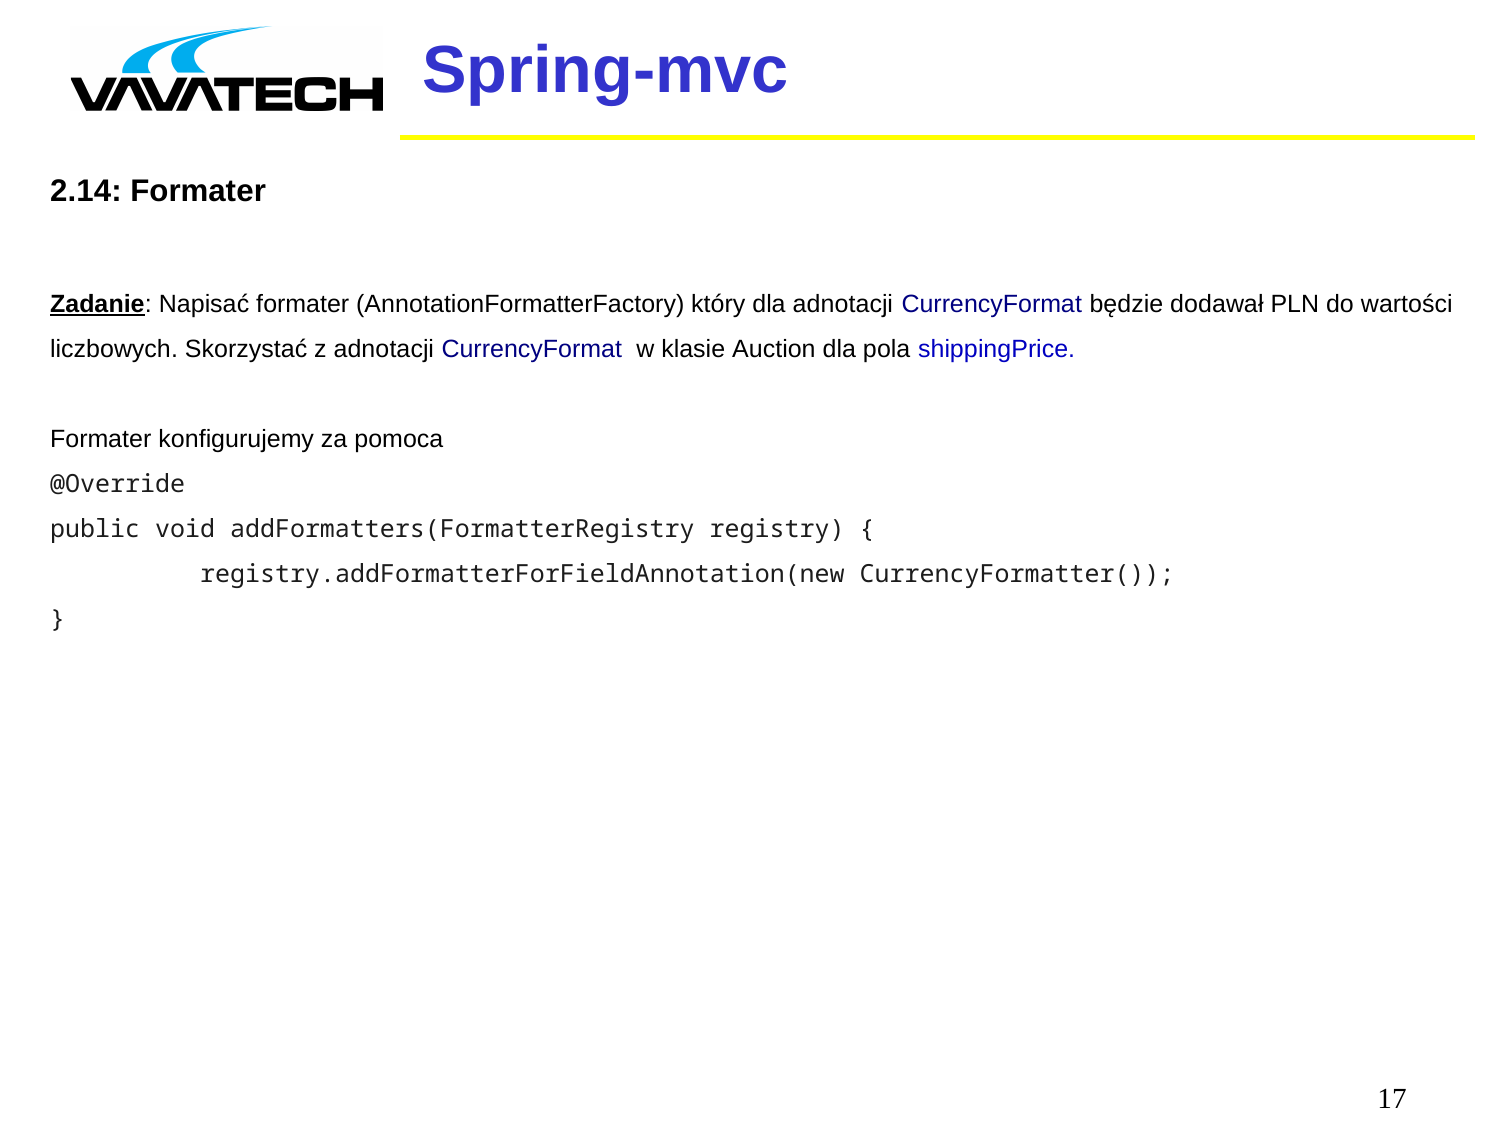

# Spring-mvc
2.14: Formater
Zadanie: Napisać formater (AnnotationFormatterFactory) który dla adnotacji CurrencyFormat będzie dodawał PLN do wartości liczbowych. Skorzystać z adnotacji CurrencyFormat w klasie Auction dla pola shippingPrice.
Formater konfigurujemy za pomoca
@Override
public void addFormatters(FormatterRegistry registry) {
	registry.addFormatterForFieldAnnotation(new CurrencyFormatter());
}
17